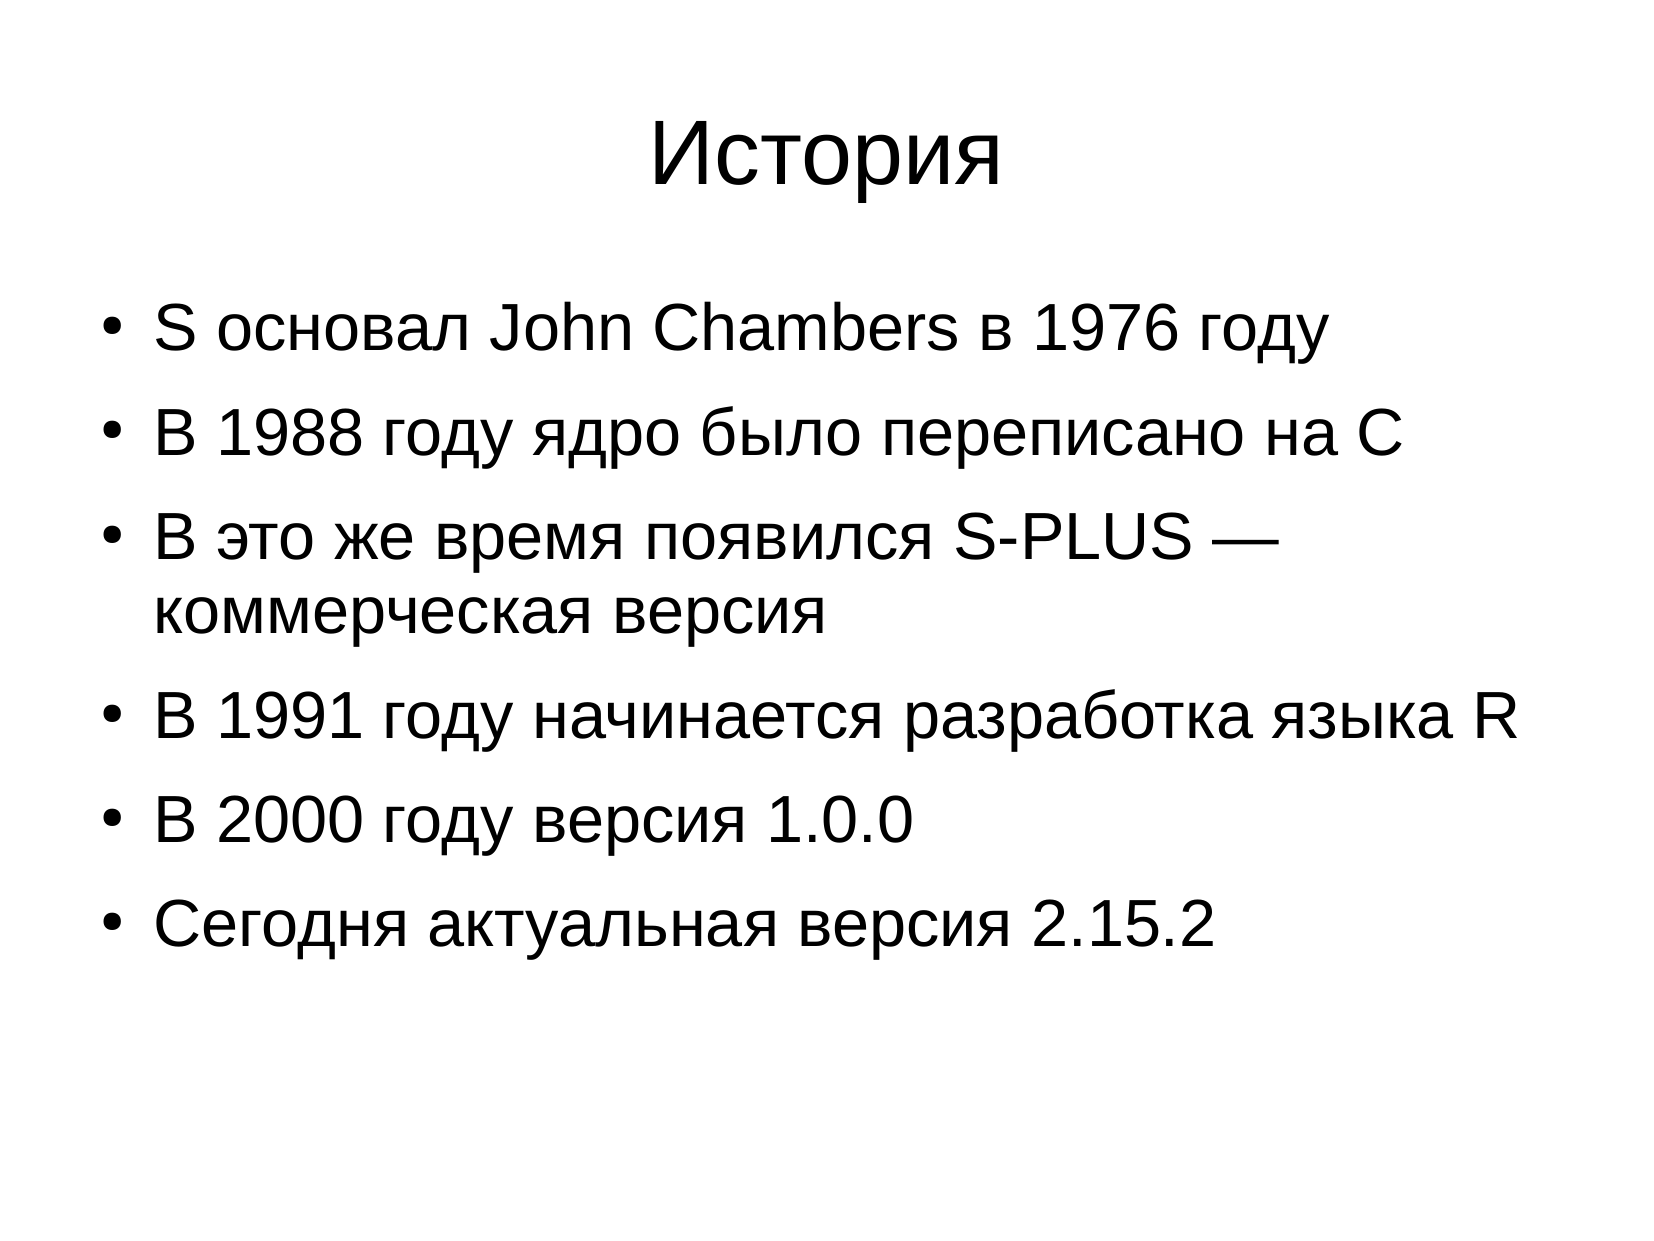

# История
S основал John Chambers в 1976 году
В 1988 году ядро было переписано на C
В это же время появился S-PLUS — коммерческая версия
В 1991 году начинается разработка языка R
В 2000 году версия 1.0.0
Сегодня актуальная версия 2.15.2